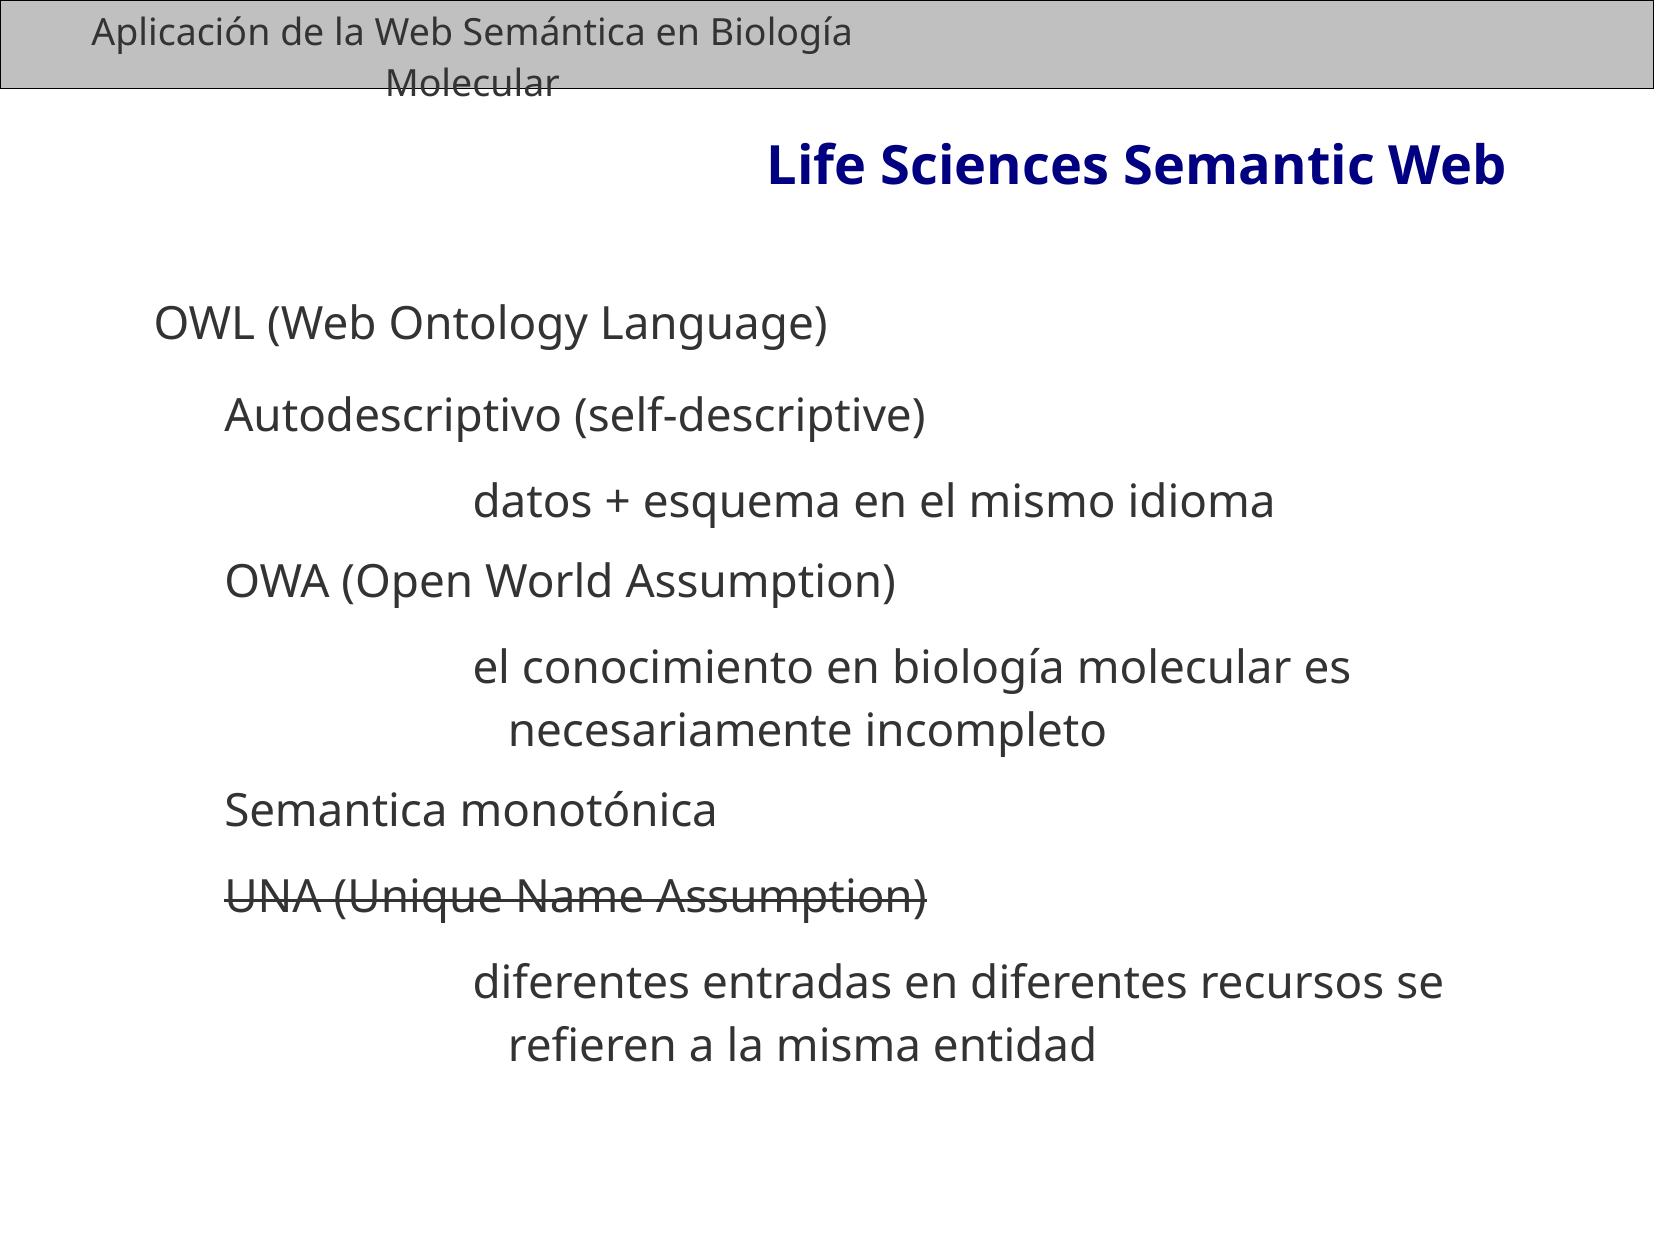

Aplicación de la Web Semántica en Biología Molecular
Life Sciences Semantic Web
# OWL (Web Ontology Language)
Autodescriptivo (self-descriptive)
datos + esquema en el mismo idioma
OWA (Open World Assumption)
el conocimiento en biología molecular es necesariamente incompleto
Semantica monotónica
UNA (Unique Name Assumption)
diferentes entradas en diferentes recursos se refieren a la misma entidad